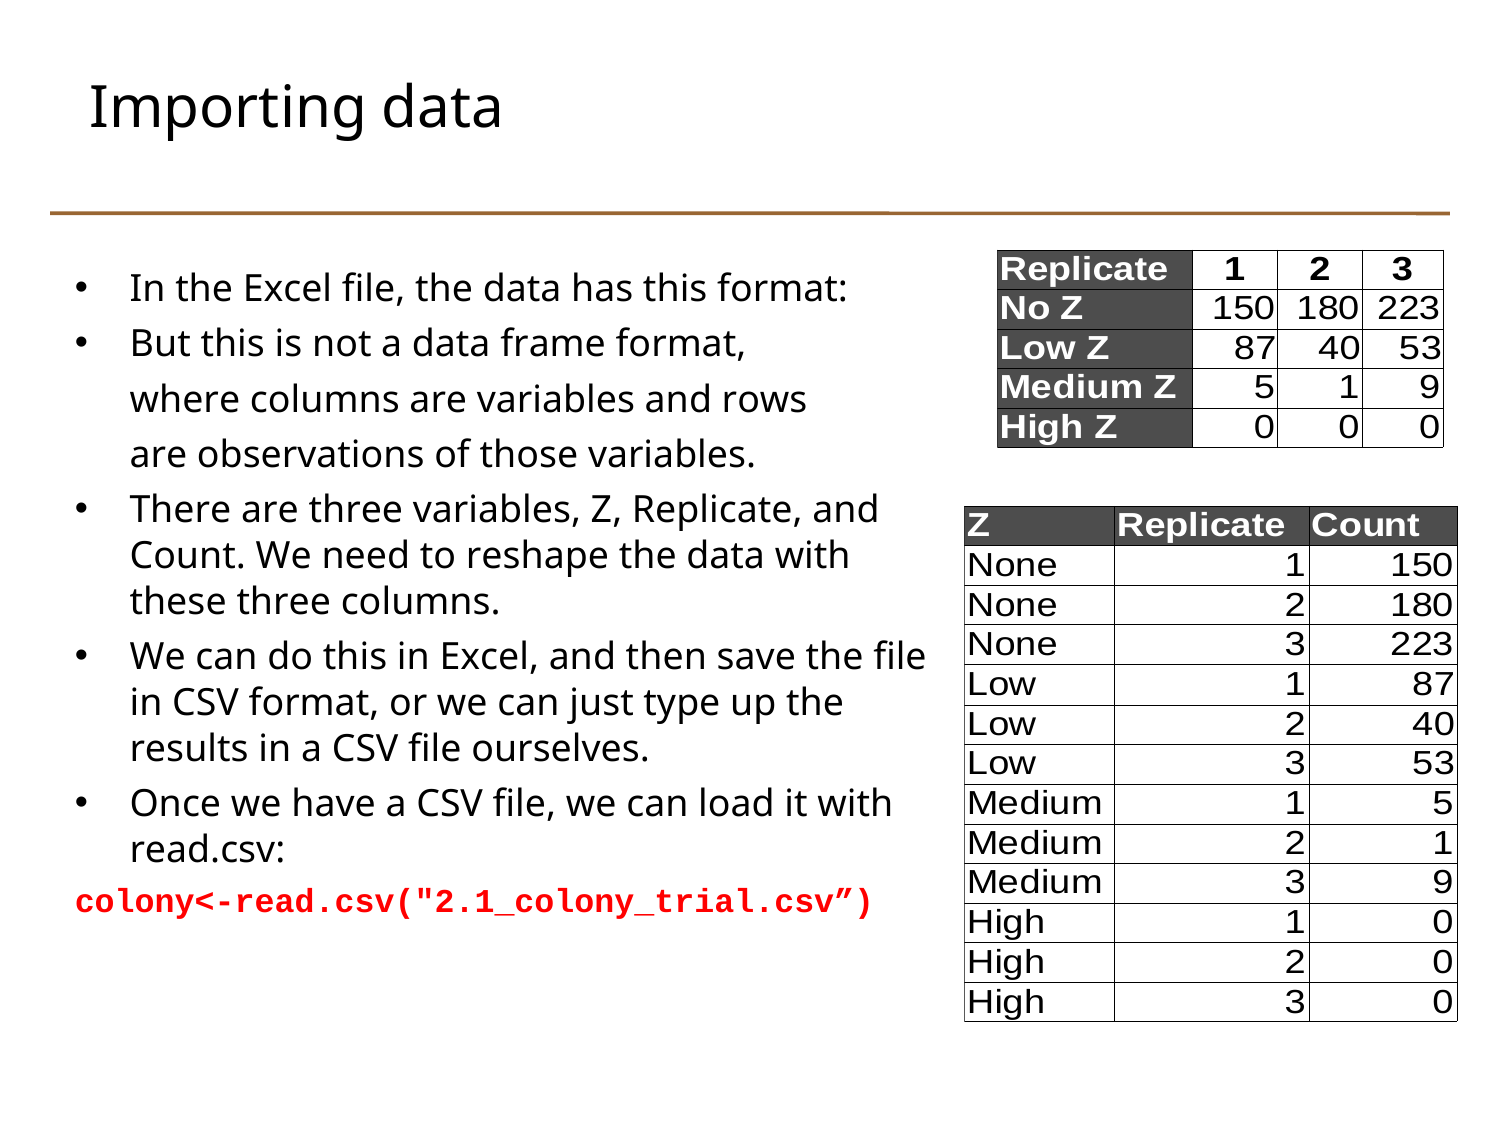

Importing data
In the Excel file, the data has this format:
But this is not a data frame format,
where columns are variables and rows
are observations of those variables.
There are three variables, Z, Replicate, and Count. We need to reshape the data with these three columns.
We can do this in Excel, and then save the file in CSV format, or we can just type up the results in a CSV file ourselves.
Once we have a CSV file, we can load it with read.csv:
colony<-read.csv("2.1_colony_trial.csv”)